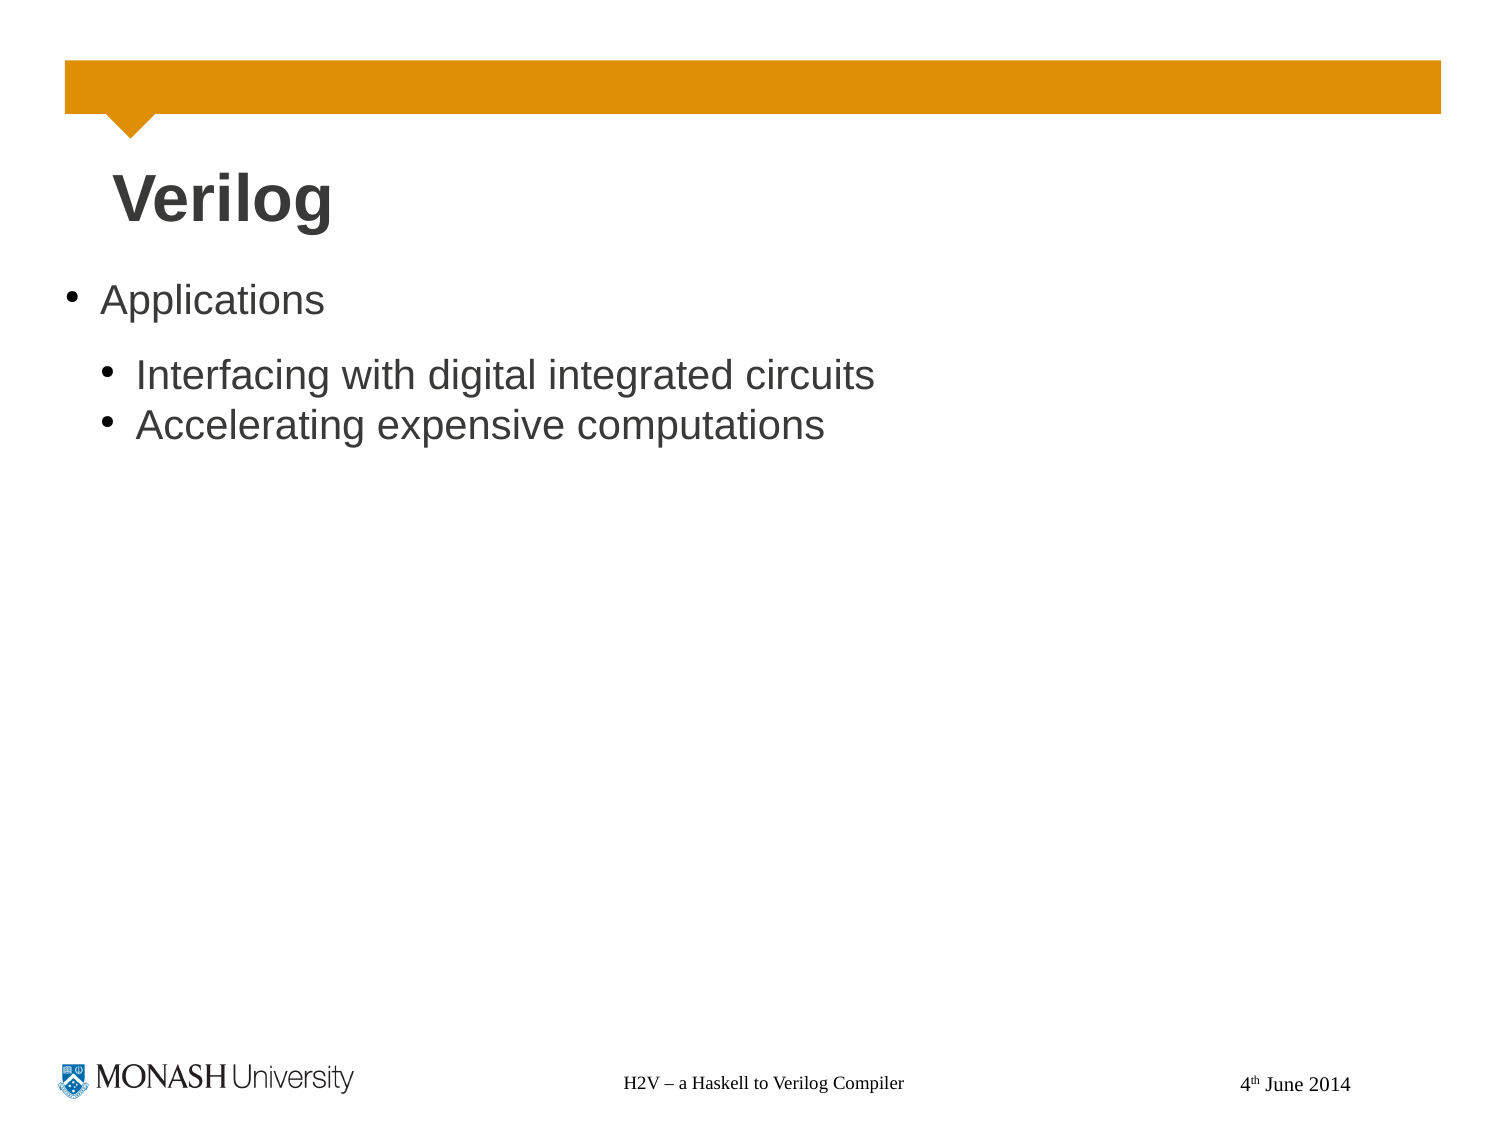

# Verilog
Applications
Interfacing with digital integrated circuits
Accelerating expensive computations